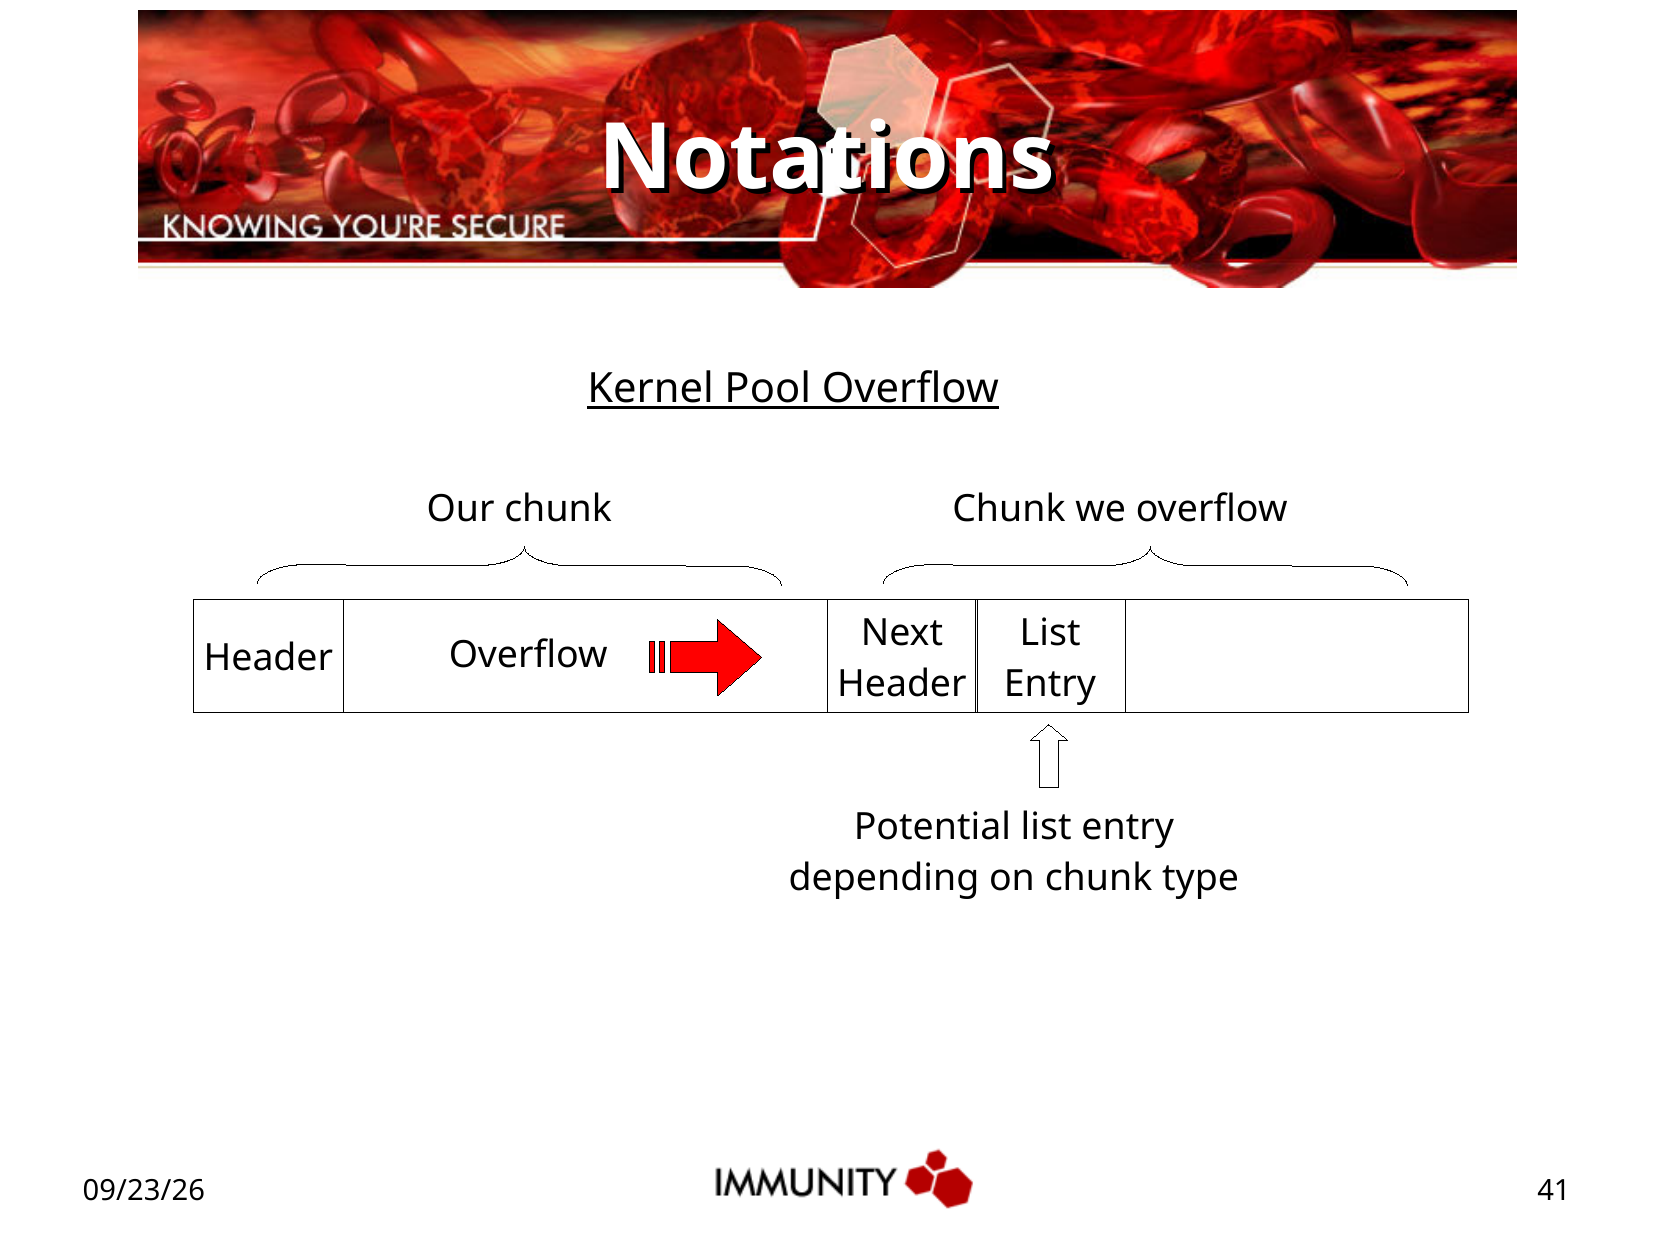

# Notations
Kernel Pool Overflow
Our chunk
Chunk we overflow
Header
Next
Header
List
Entry
Overflow
Potential list entry
depending on chunk type
41